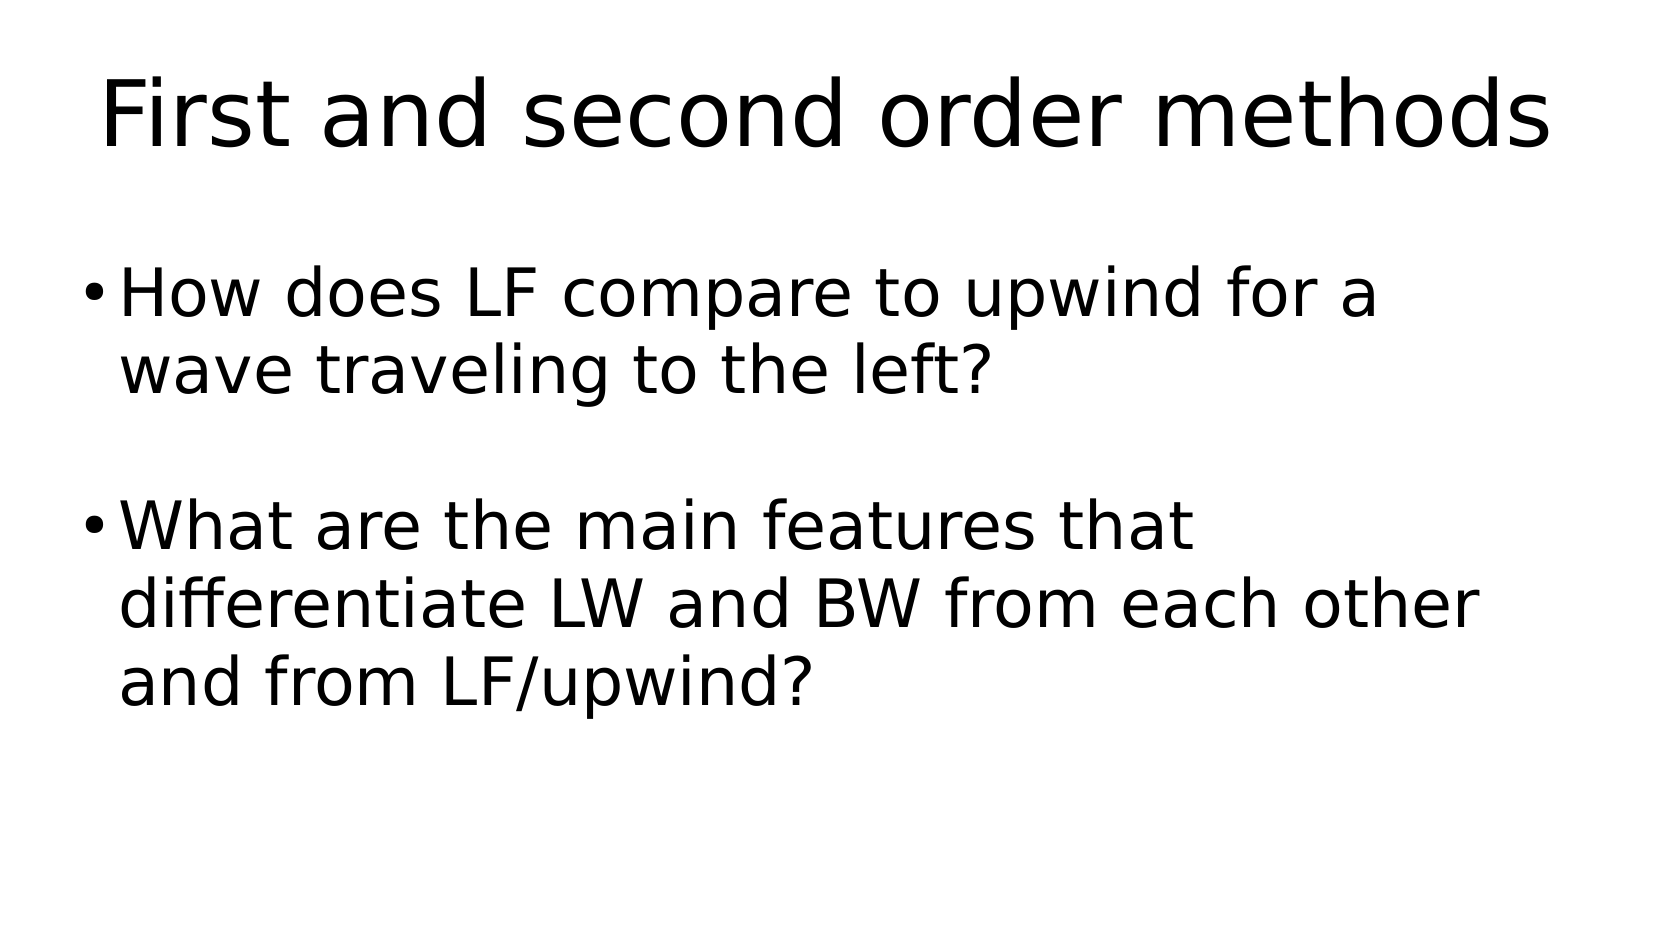

# First and second order methods
How does LF compare to upwind for a wave traveling to the left?
What are the main features that differentiate LW and BW from each other and from LF/upwind?